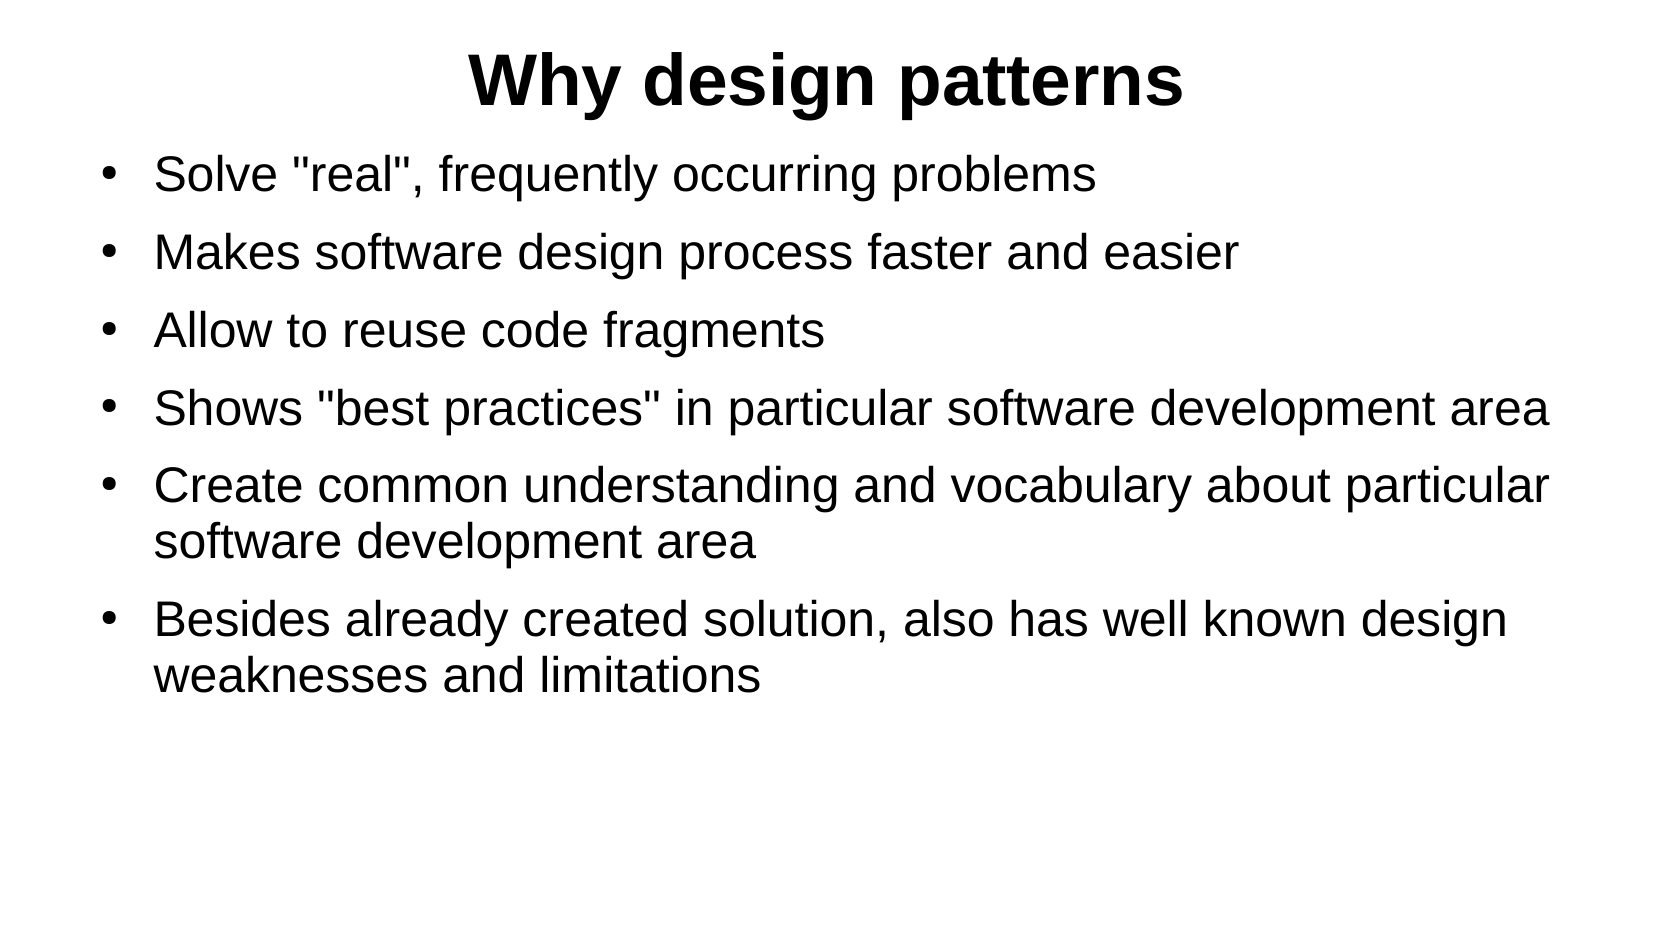

# Why design patterns
Solve "real", frequently occurring problems
Makes software design process faster and easier
Allow to reuse code fragments
Shows "best practices" in particular software development area
Create common understanding and vocabulary about particular software development area
Besides already created solution, also has well known design weaknesses and limitations